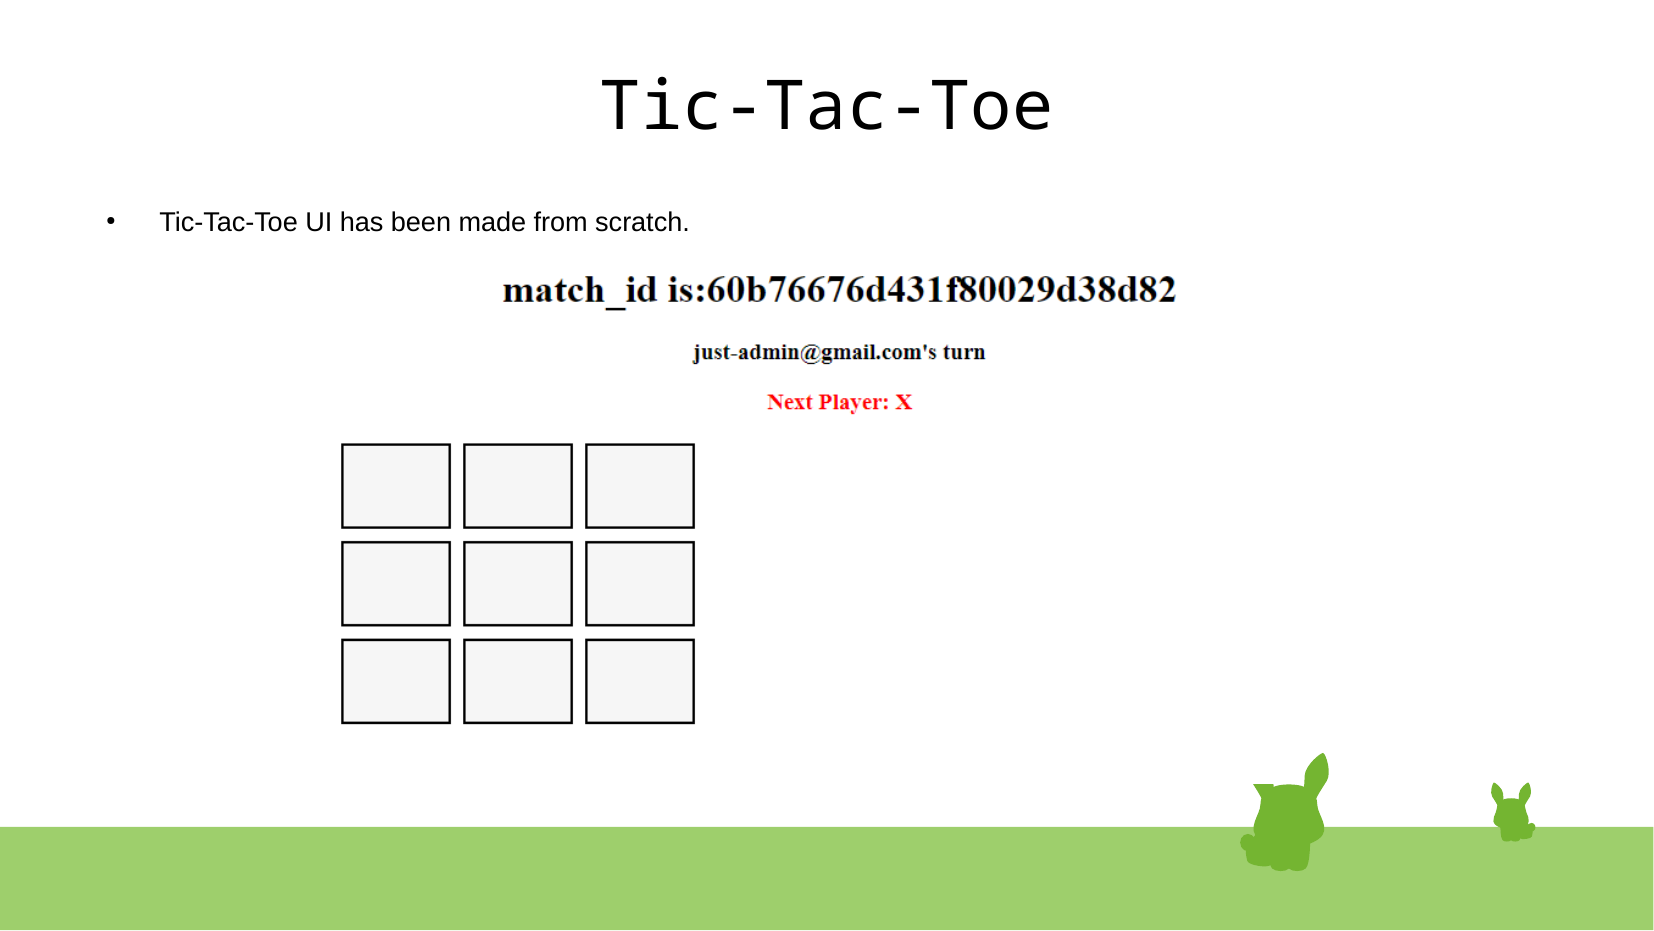

# Tic-Tac-Toe
Tic-Tac-Toe UI has been made from scratch.